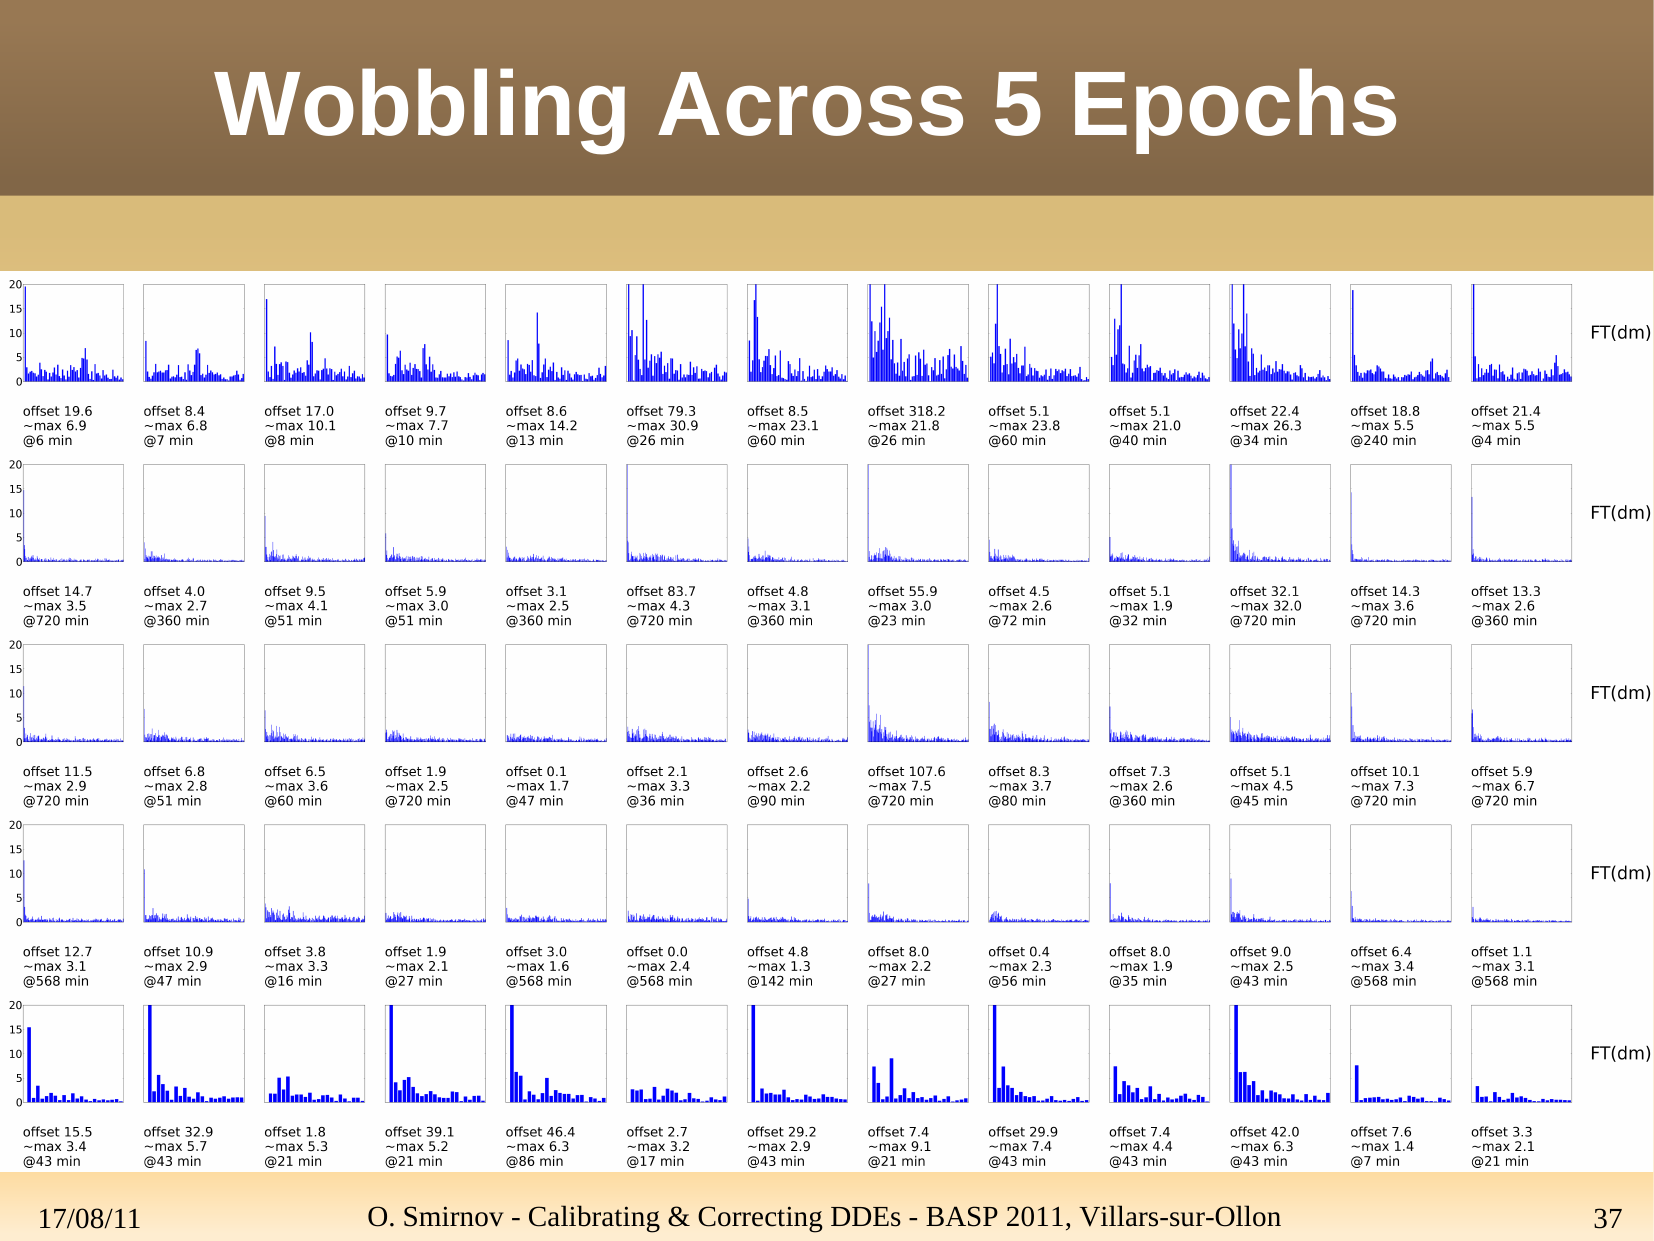

# Wobbling Across 5 Epochs
O. Smirnov - Calibrating & Correcting DDEs - BASP 2011, Villars-sur-Ollon
17/08/11
37